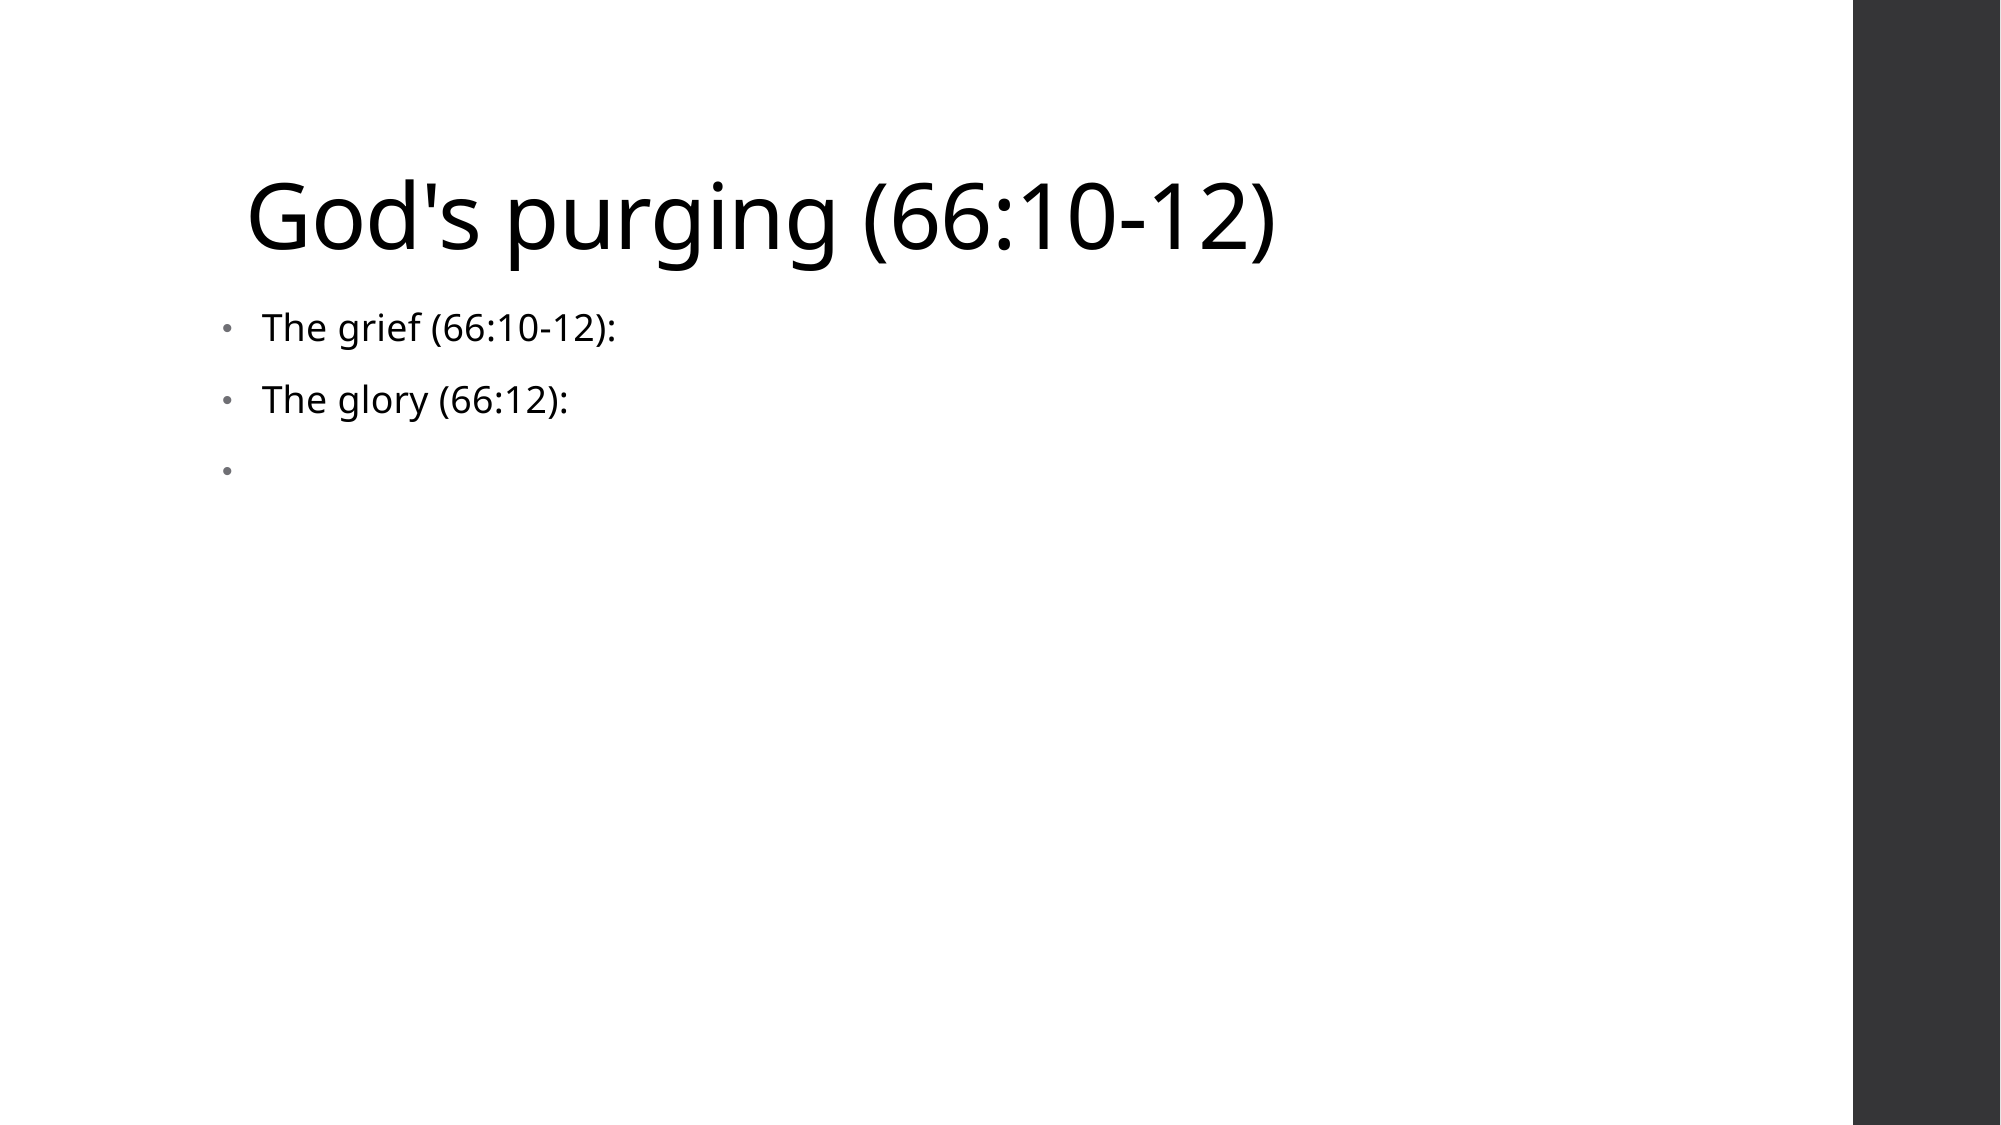

# God's purging (66:10-12)
 The grief (66:10-12):
 The glory (66:12):